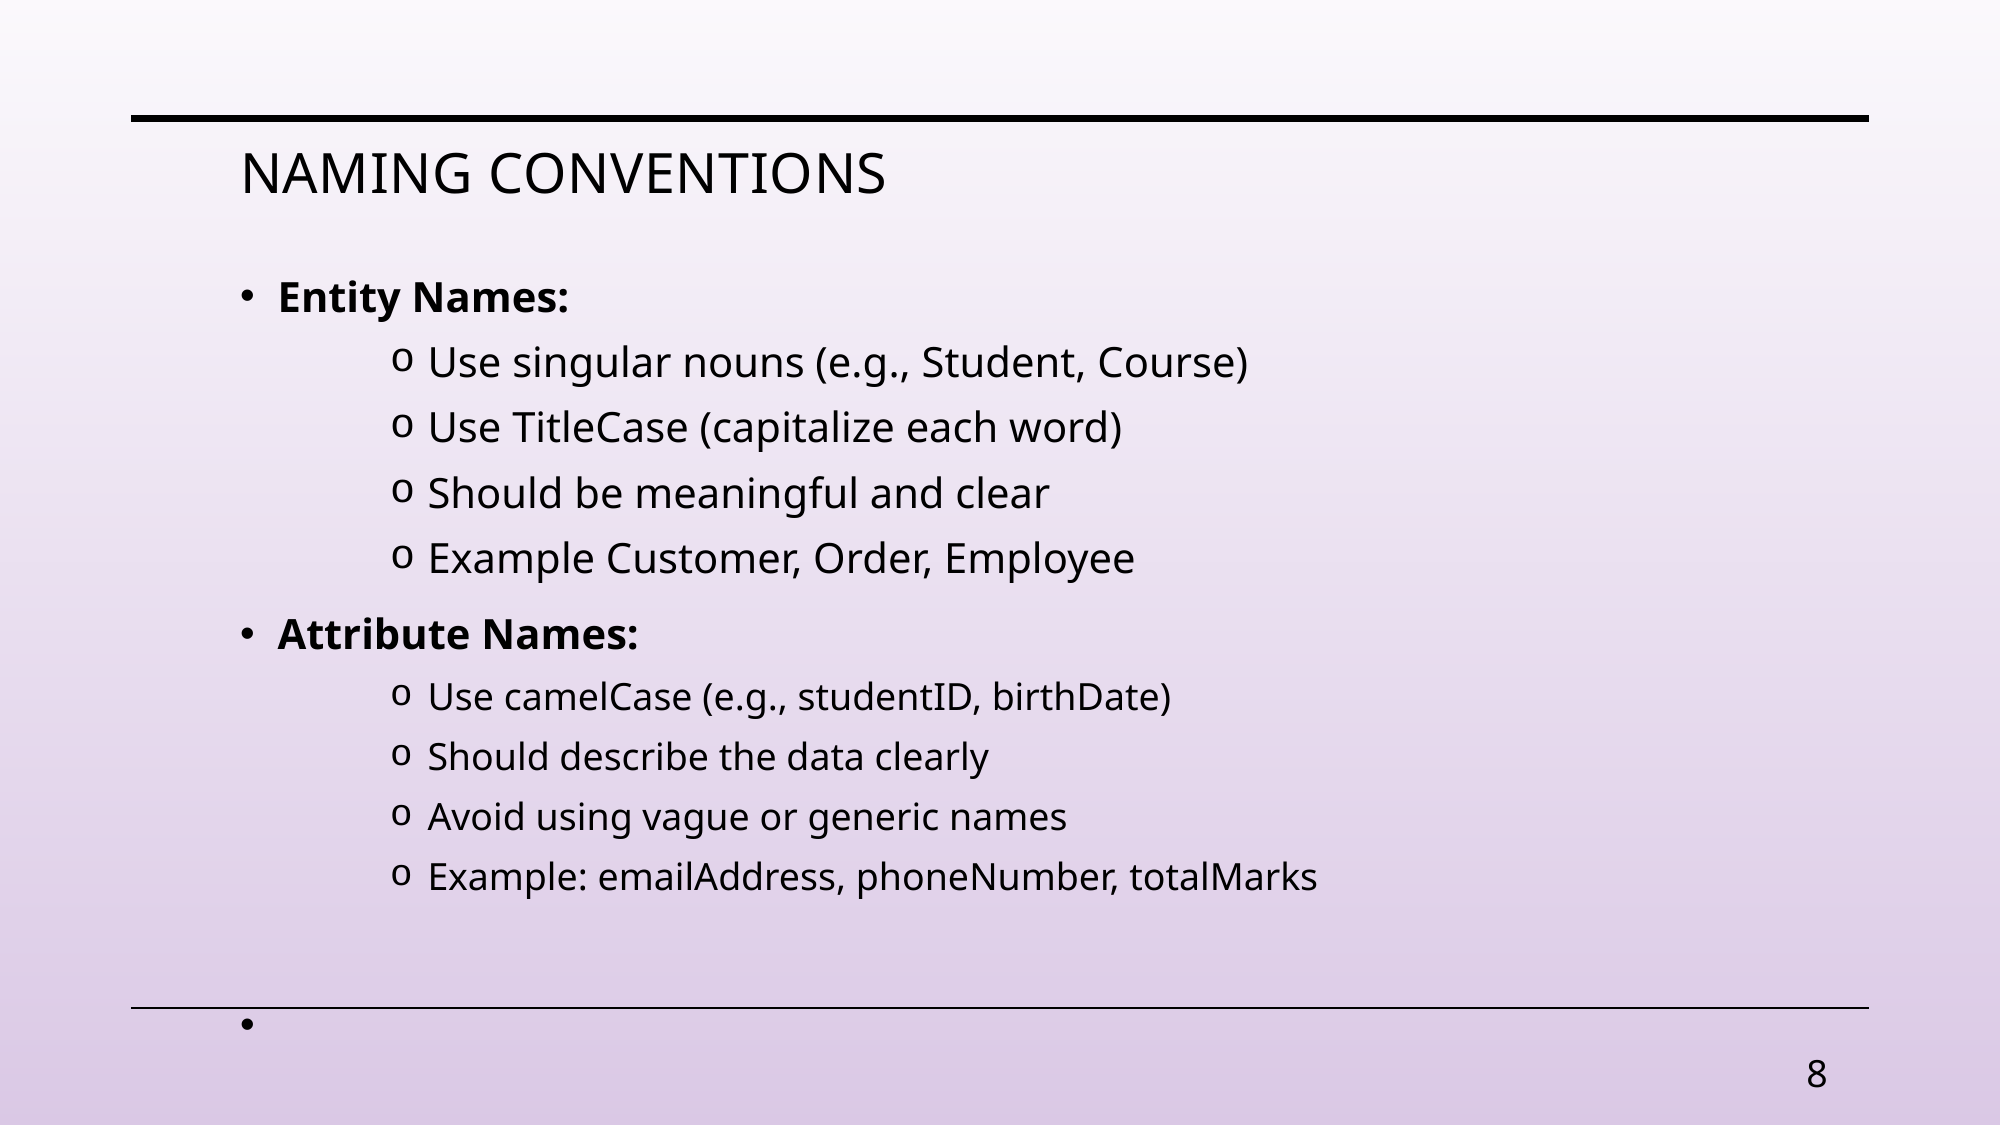

# Naming Conventions
Entity Names:
Use singular nouns (e.g., Student, Course)
Use TitleCase (capitalize each word)
Should be meaningful and clear
Example Customer, Order, Employee
Attribute Names:
Use camelCase (e.g., studentID, birthDate)
Should describe the data clearly
Avoid using vague or generic names
Example: emailAddress, phoneNumber, totalMarks